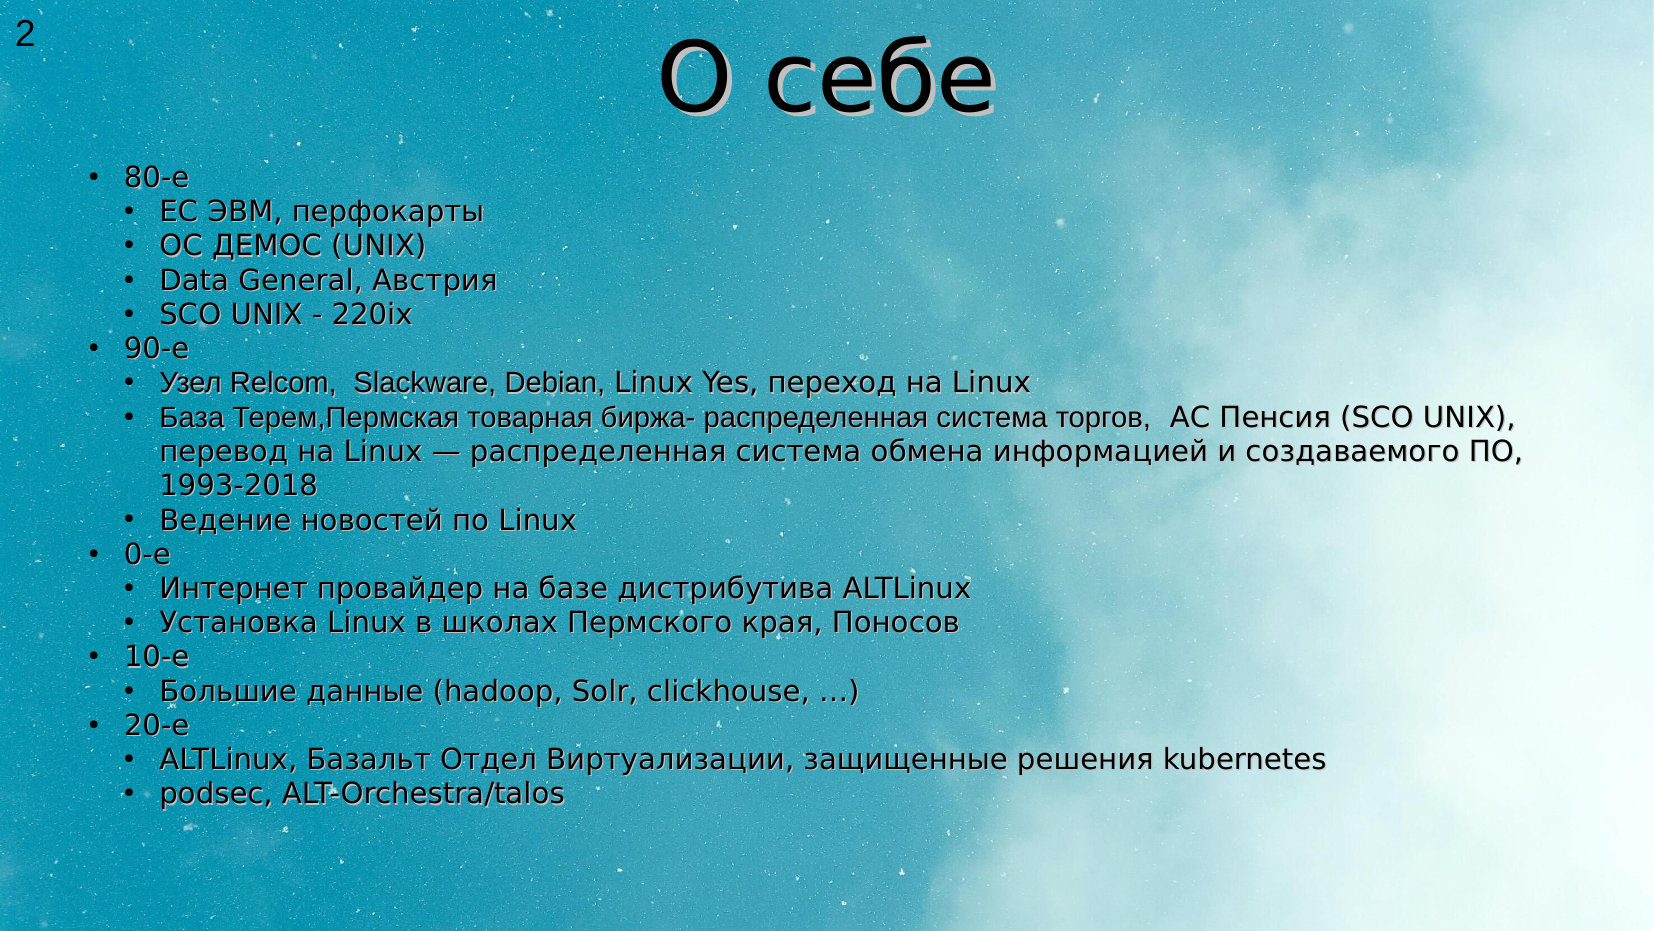

# О себе
80-е
EC ЭВМ, перфокарты
ОС ДЕМОС (UNIX)
Data General, Австрия
SCO UNIX - 220ix
90-е
Узел Relcom, Slackware, Debian, Linux Yes, переход на Linux
База Терем,Пермская товарная биржа- распределенная система торгов, АС Пенсия (SCO UNIX), перевод на Linux — распределенная система обмена информацией и создаваемого ПО, 1993-2018
Ведение новостей по Linux
0-е
Интернет провайдер на базе дистрибутива ALTLinux
Установка Linux в школах Пермского края, Поносов
10-е
Большие данные (hadoop, Solr, clickhouse, …)
20-е
ALTLinux, Базальт Отдел Виртуализации, защищенные решения kubernetes
podsec, ALT-Orchestra/talos